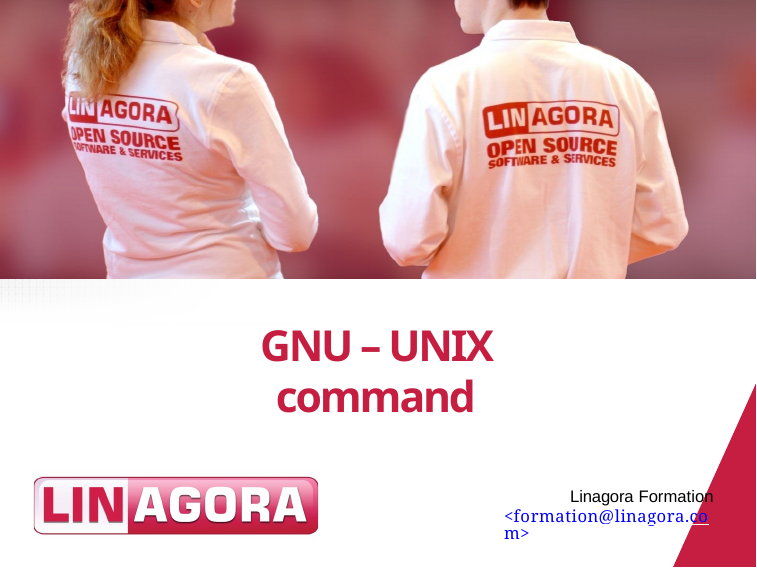

GNU – UNIX command
Linagora Formation
<formation@linagora.com>